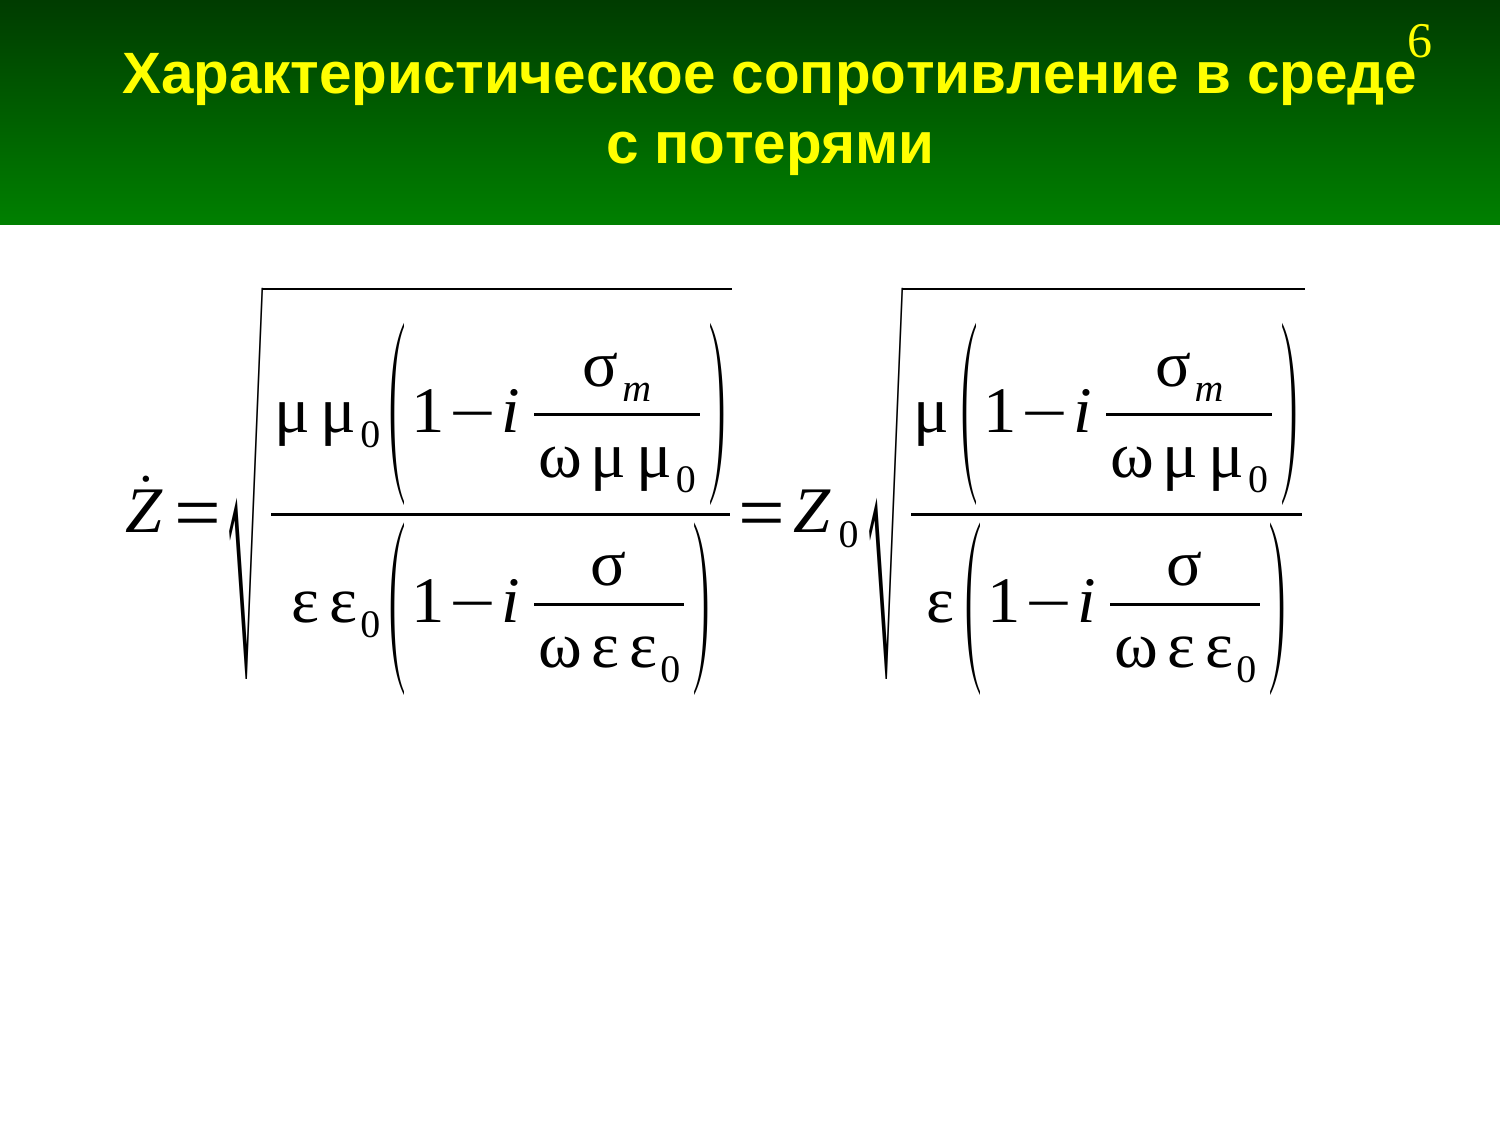

# Характеристическое сопротивление в среде с потерями